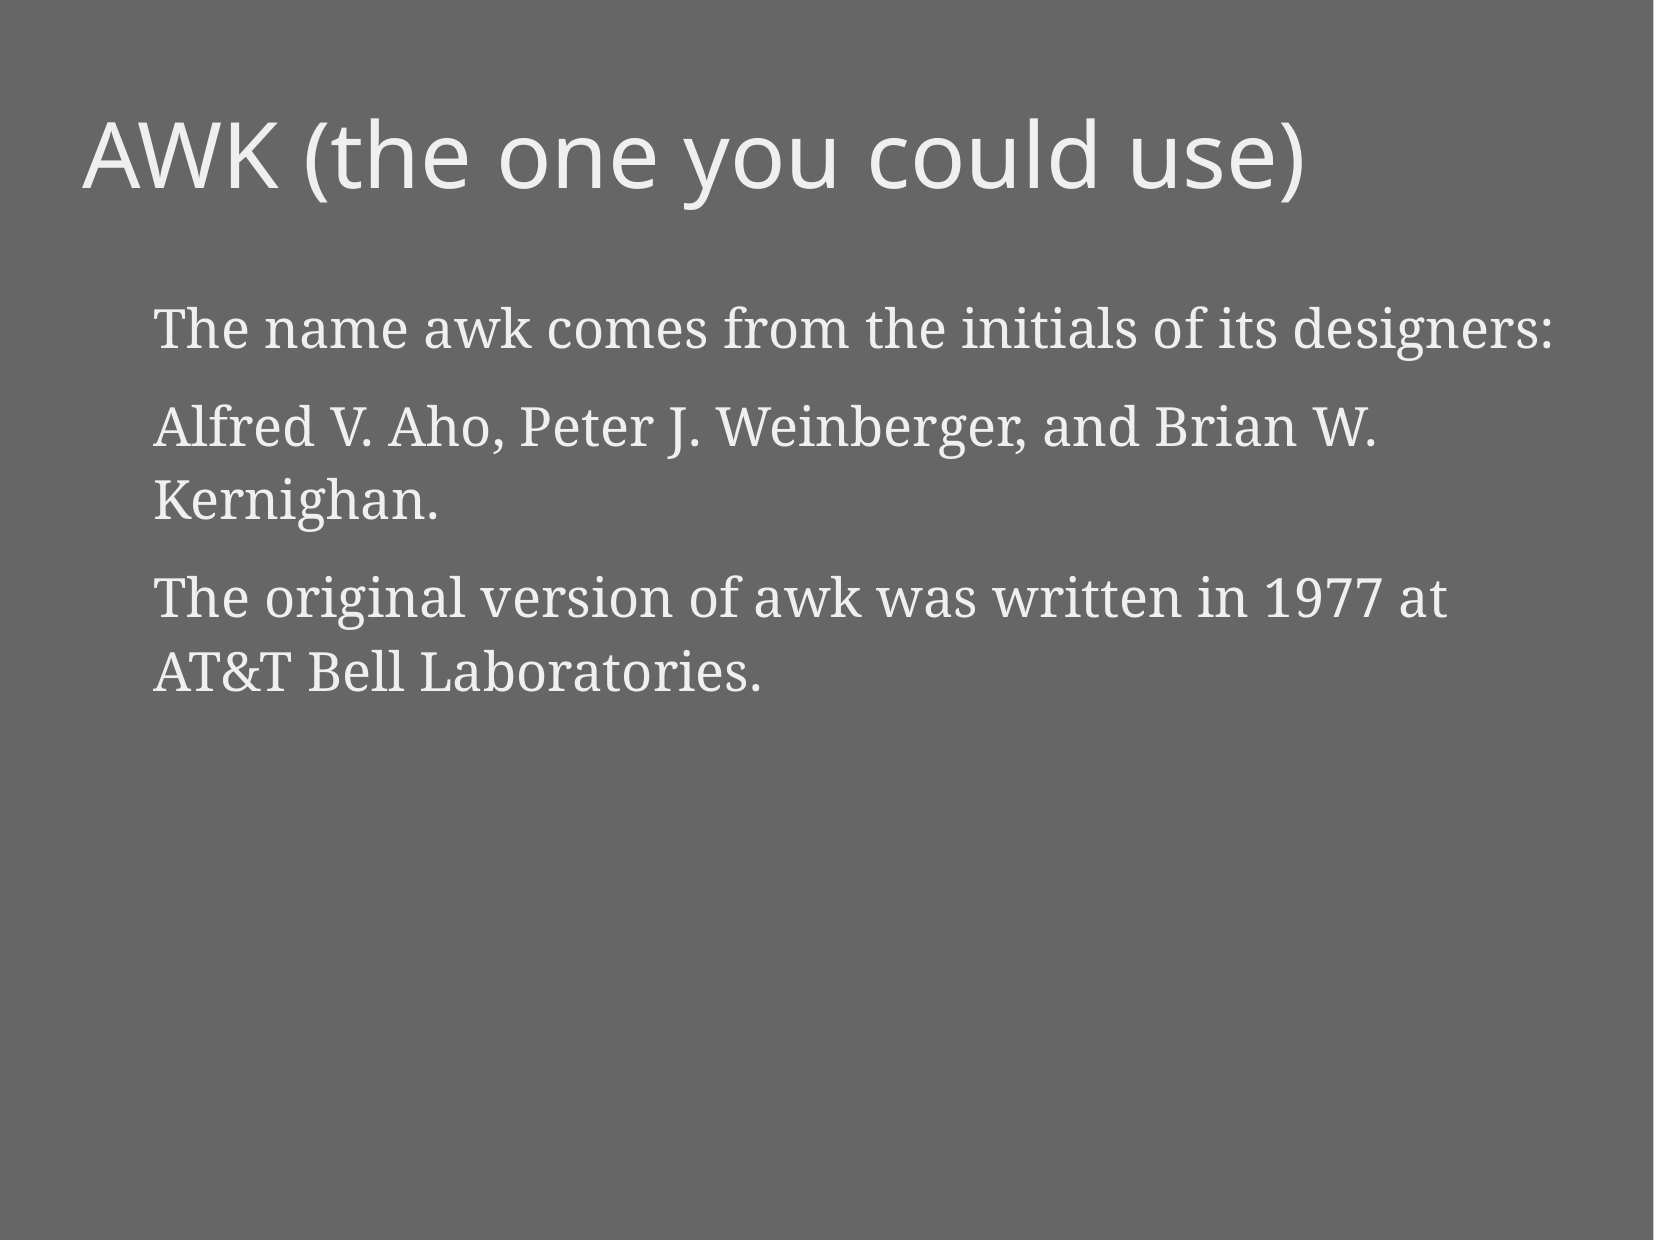

# AWK (the one you could use)
The name awk comes from the initials of its designers:
Alfred V. Aho, Peter J. Weinberger, and Brian W. Kernighan.
The original version of awk was written in 1977 at AT&T Bell Laboratories.